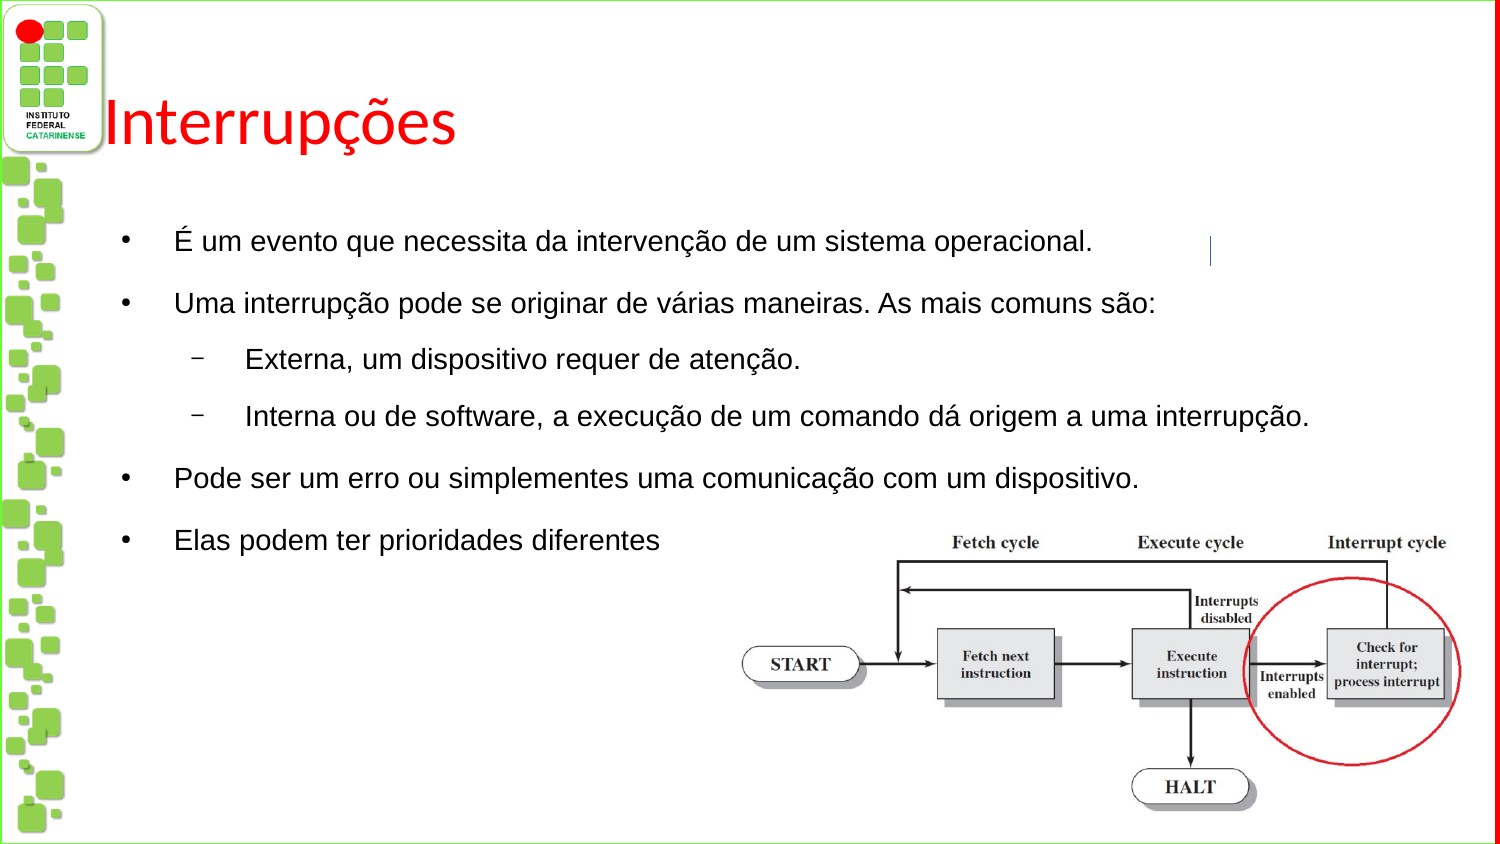

# Interrupções
É um evento que necessita da intervenção de um sistema operacional.
Uma interrupção pode se originar de várias maneiras. As mais comuns são:
Externa, um dispositivo requer de atenção.
Interna ou de software, a execução de um comando dá origem a uma interrupção.
Pode ser um erro ou simplementes uma comunicação com um dispositivo.
Elas podem ter prioridades diferentes